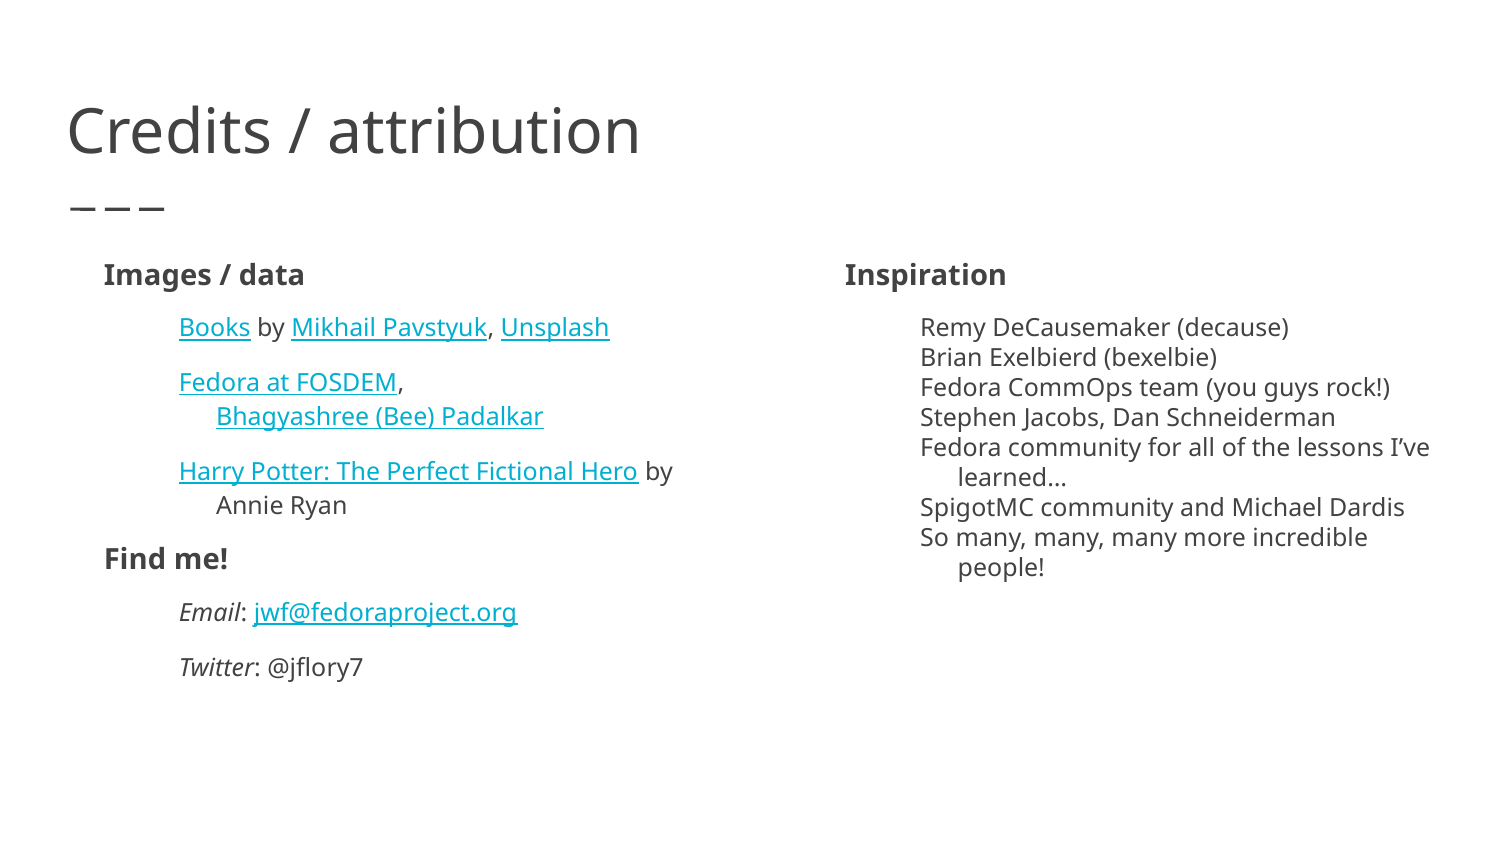

# Credits / attribution
Images / data
Books by Mikhail Pavstyuk, Unsplash
Fedora at FOSDEM, Bhagyashree (Bee) Padalkar
Harry Potter: The Perfect Fictional Hero by Annie Ryan
Find me!
Email: jwf@fedoraproject.org
Twitter: @jflory7
Inspiration
Remy DeCausemaker (decause)
Brian Exelbierd (bexelbie)
Fedora CommOps team (you guys rock!)
Stephen Jacobs, Dan Schneiderman
Fedora community for all of the lessons I’ve learned…
SpigotMC community and Michael Dardis
So many, many, many more incredible people!